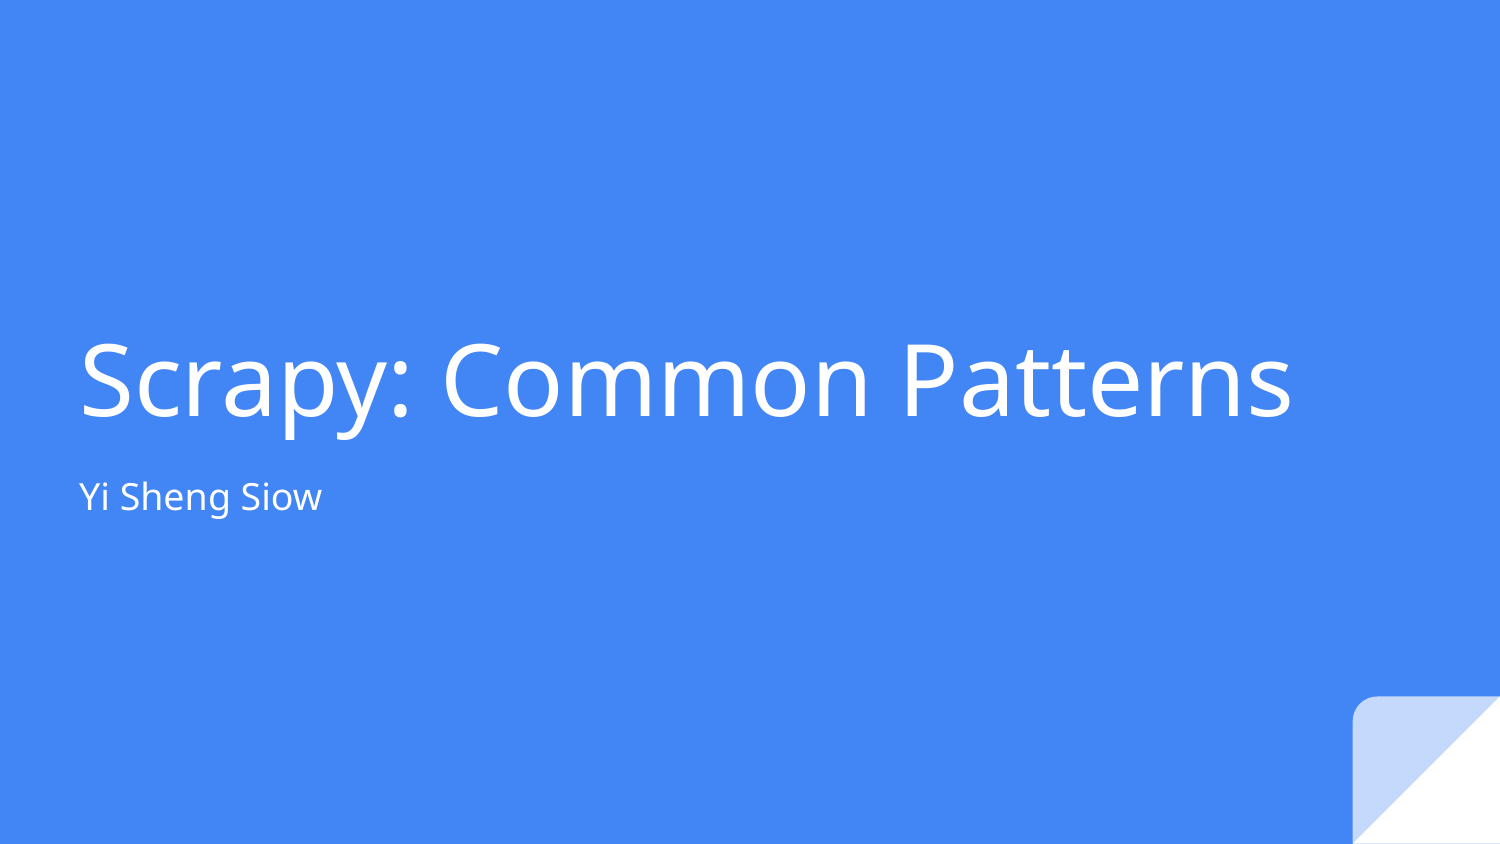

# Scrapy: Common Patterns
Yi Sheng Siow